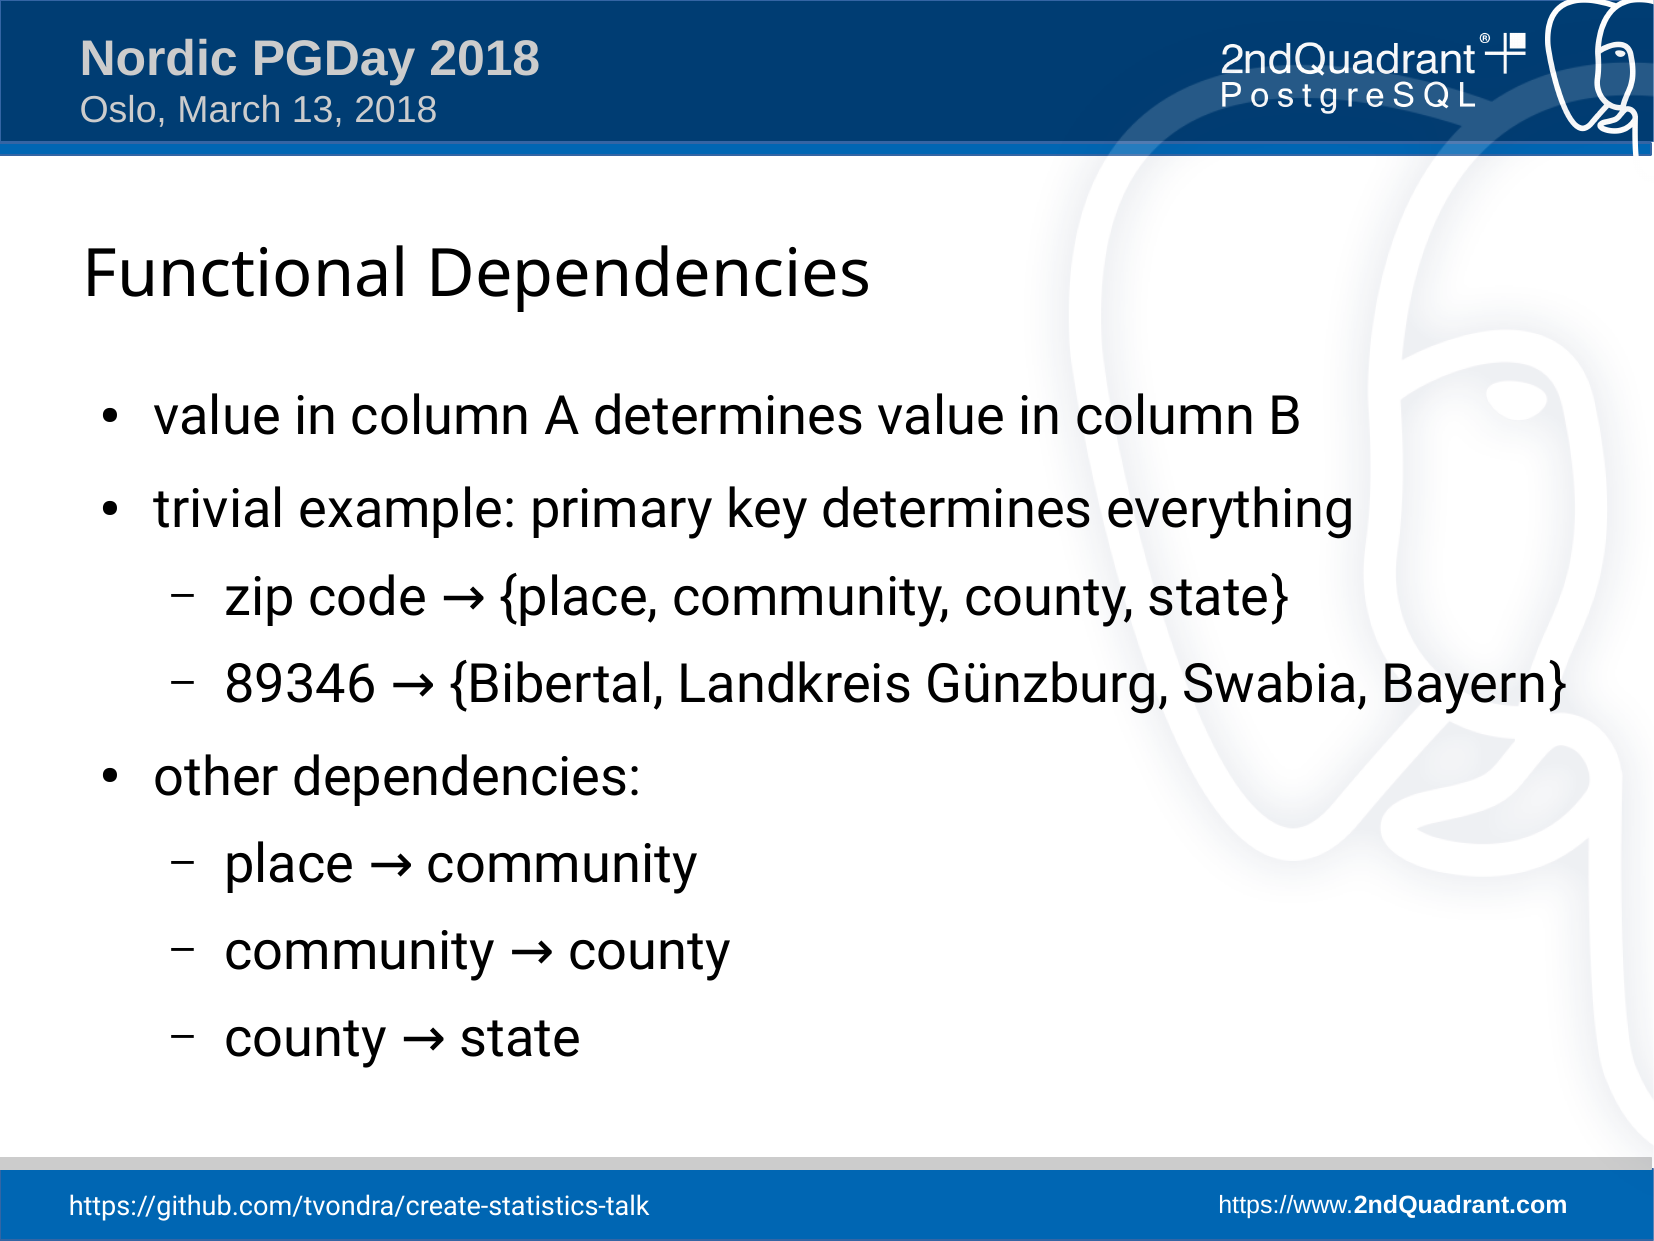

# Functional Dependencies
value in column A determines value in column B
trivial example: primary key determines everything
zip code → {place, community, county, state}
89346 → {Bibertal, Landkreis Günzburg, Swabia, Bayern}
other dependencies:
place → community
community → county
county → state